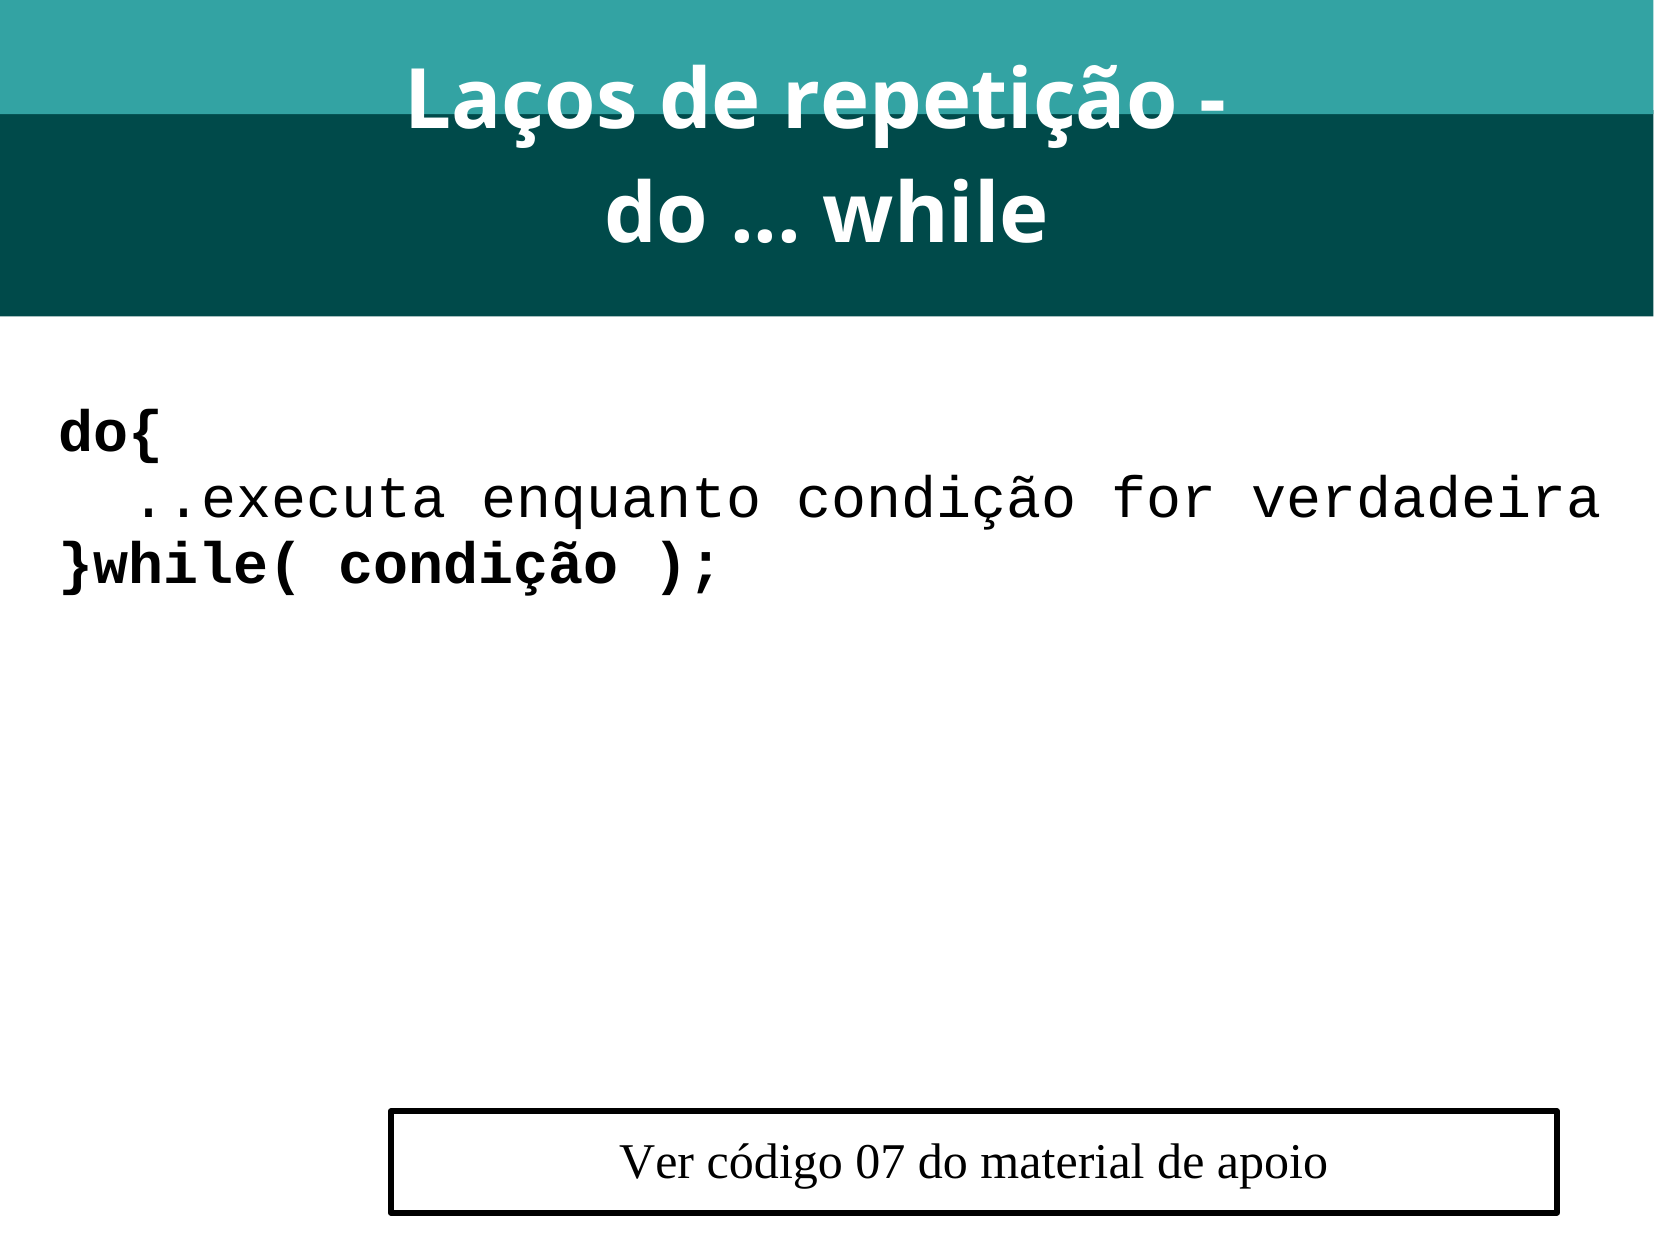

# Laços de repetição - do ... while
do{
	..executa enquanto condição for verdadeira
}while( condição );
Ver código 07 do material de apoio